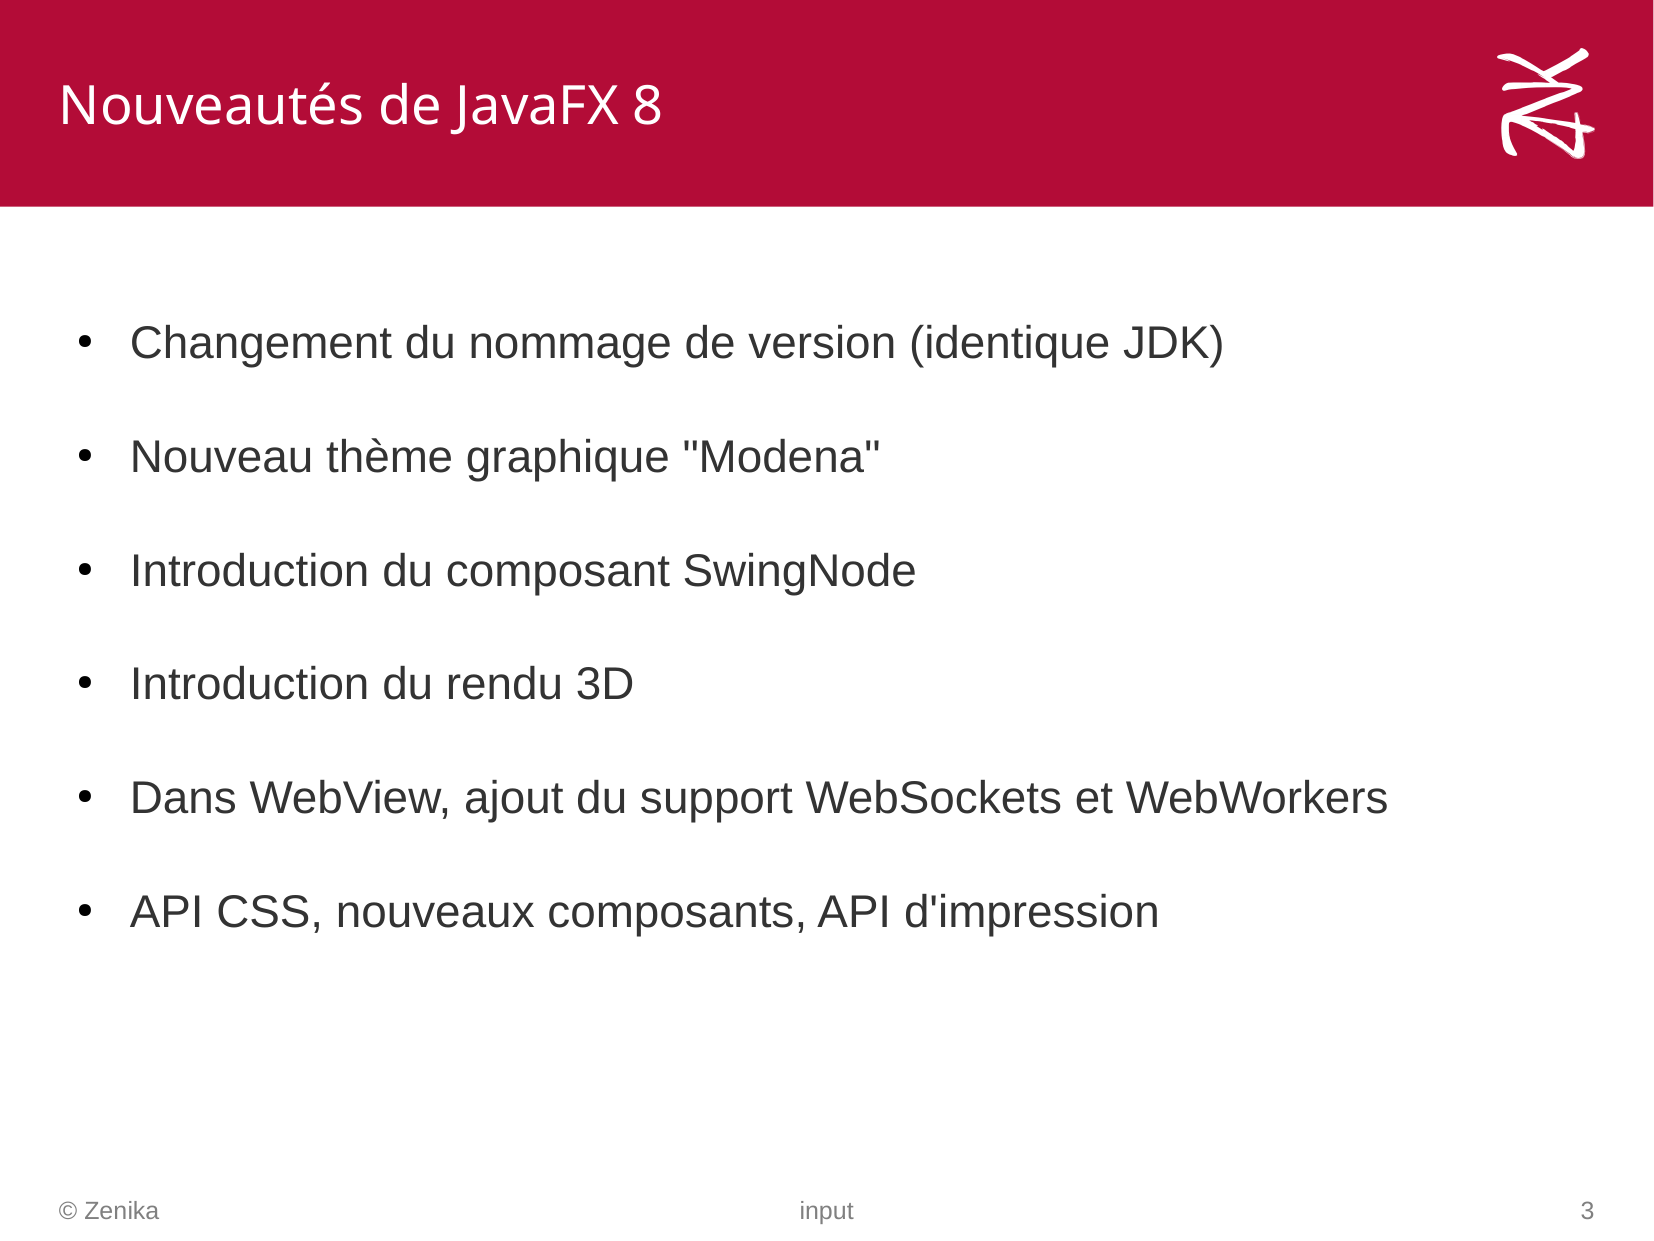

# Nouveautés de JavaFX 8
Changement du nommage de version (identique JDK)
Nouveau thème graphique "Modena"
Introduction du composant SwingNode
Introduction du rendu 3D
Dans WebView, ajout du support WebSockets et WebWorkers
API CSS, nouveaux composants, API d'impression